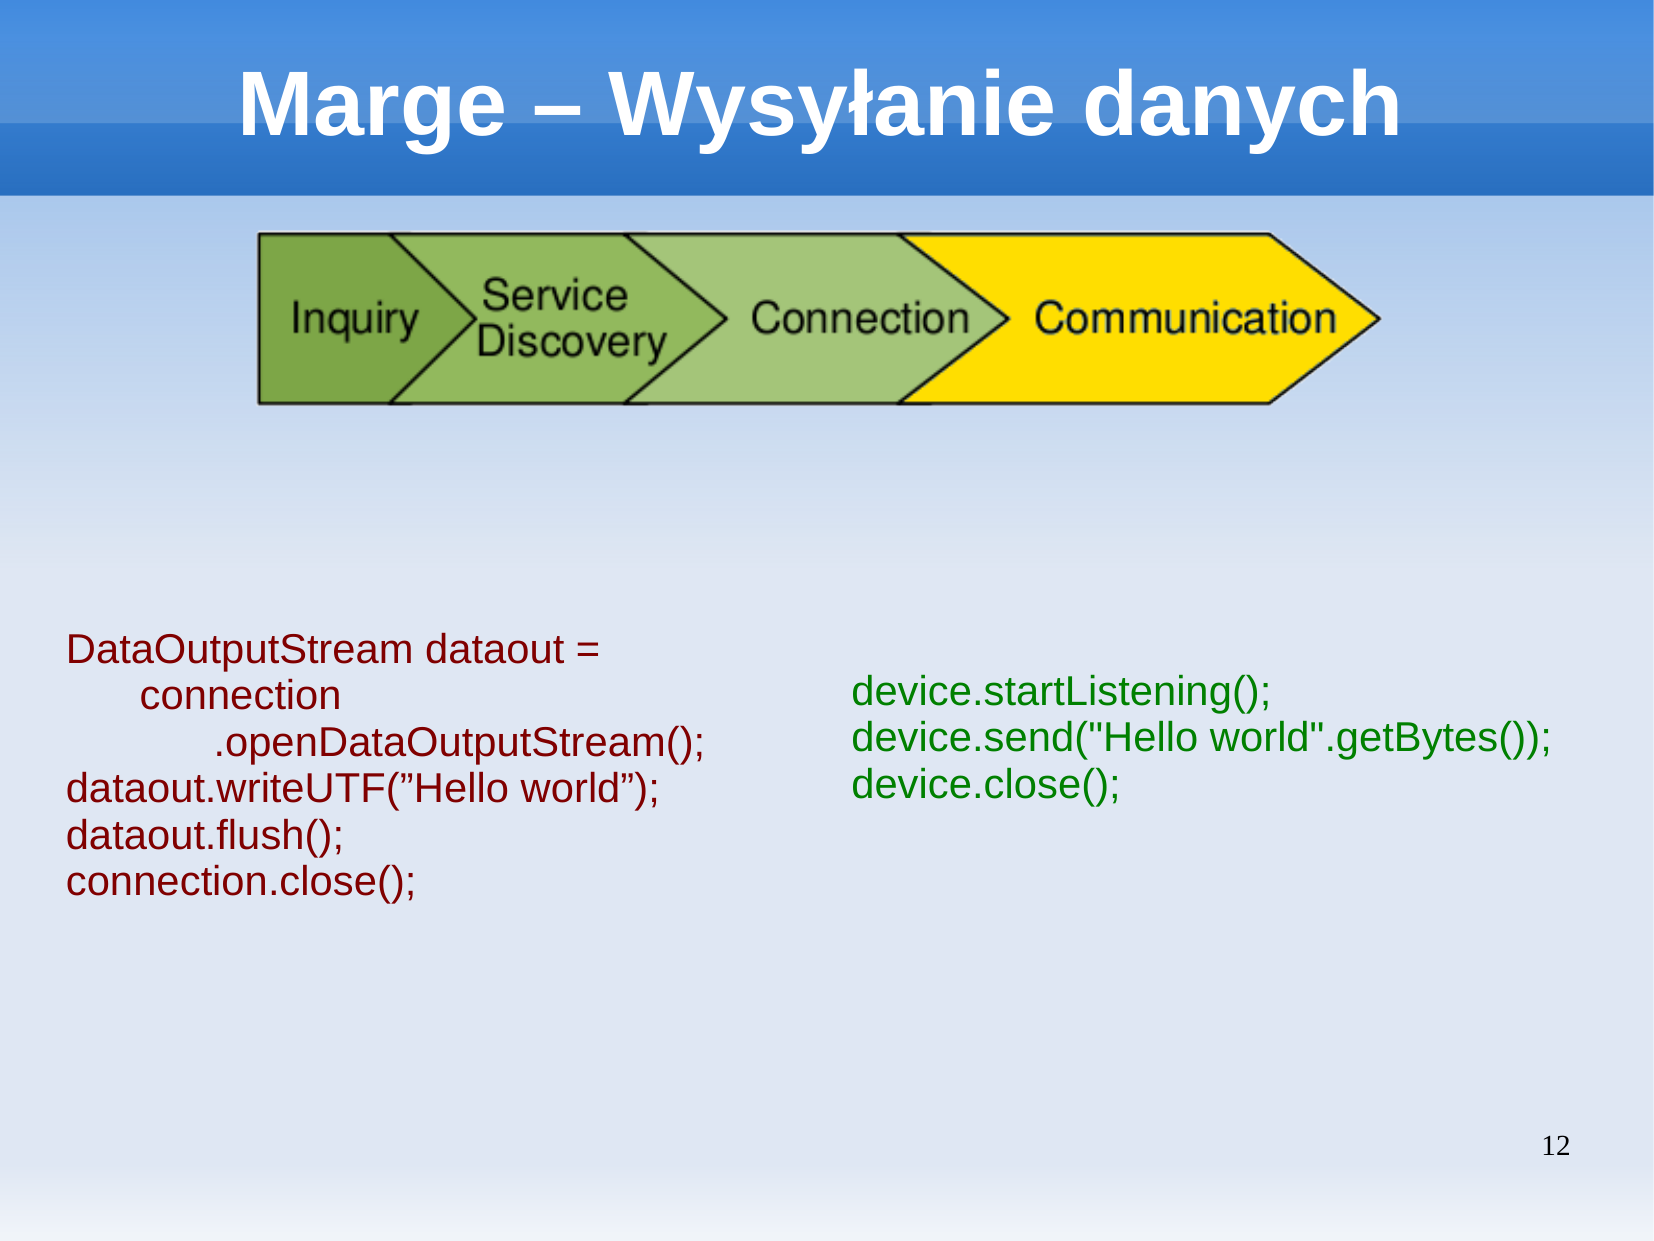

# Marge – Wysyłanie danych
DataOutputStream dataout =
	connection
		.openDataOutputStream();
dataout.writeUTF(”Hello world”);
dataout.flush();
connection.close();
device.startListening();
device.send("Hello world".getBytes());
device.close();
12